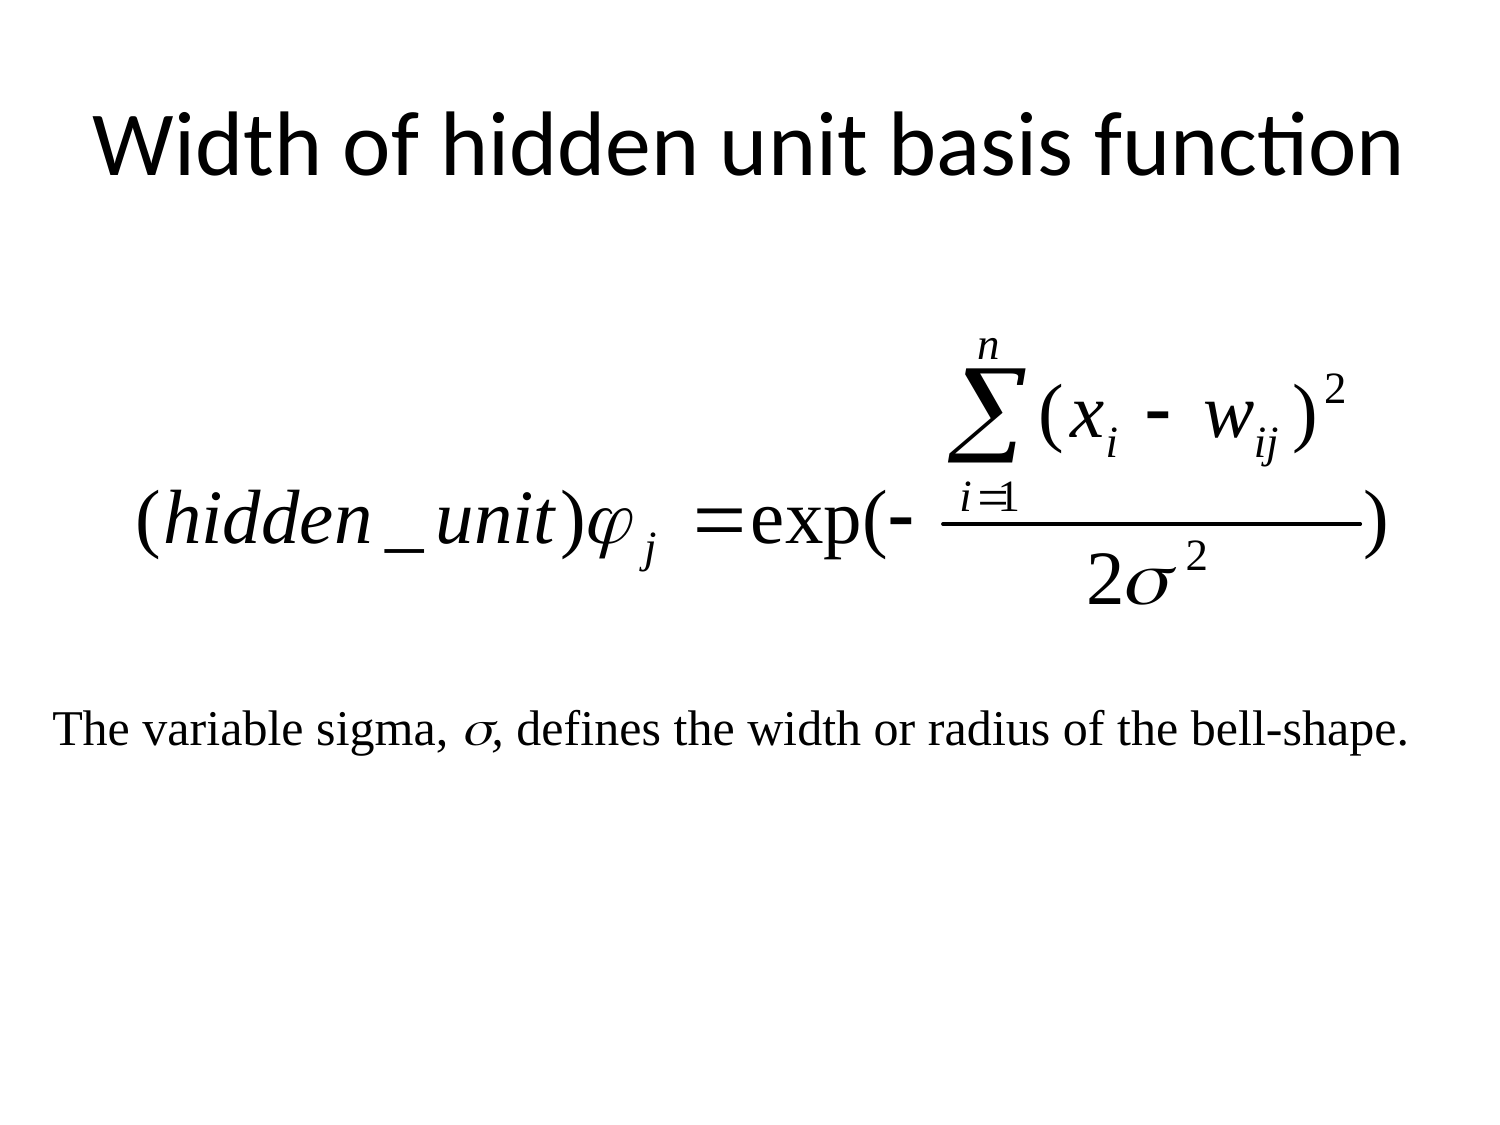

# Width of hidden unit basis function
The variable sigma, , defines the width or radius of the bell-shape.